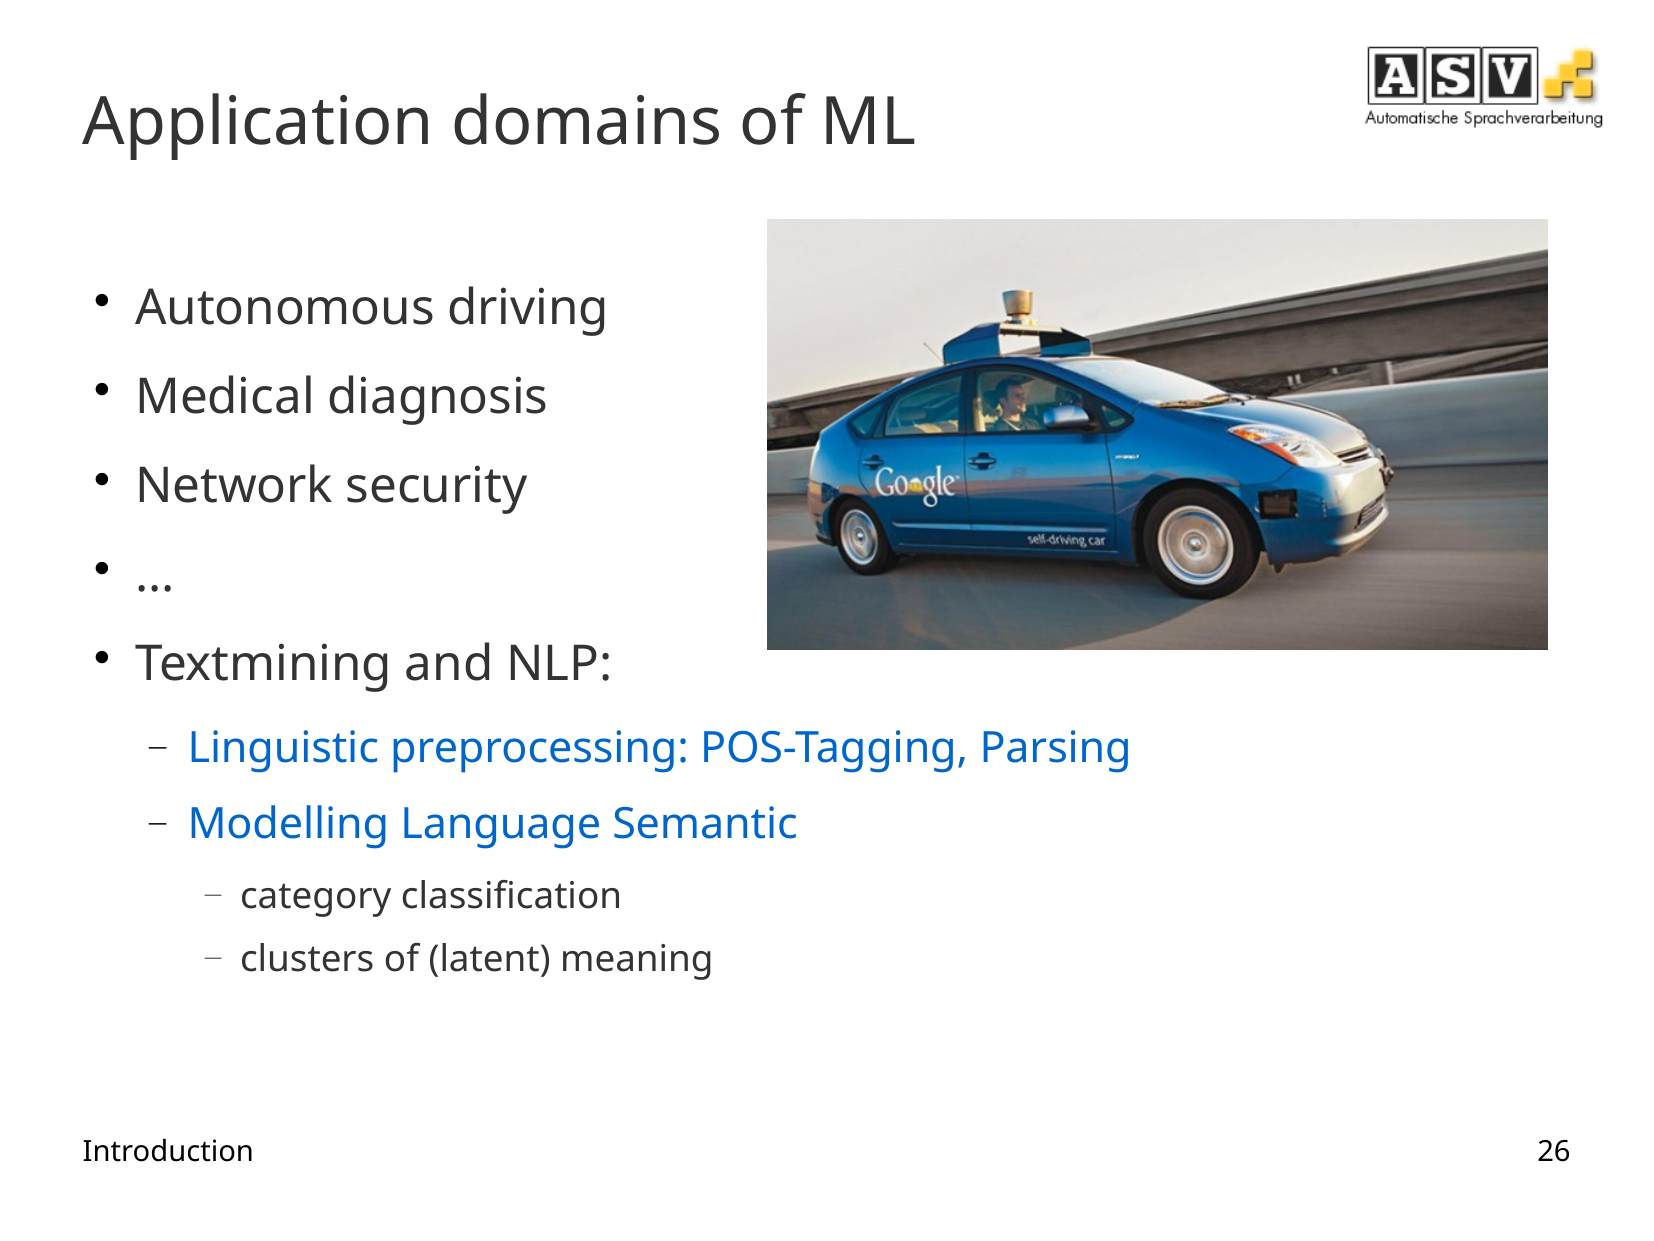

# Application domains of ML
Autonomous driving
Medical diagnosis
Network security
...
Textmining and NLP:
Linguistic preprocessing: POS-Tagging, Parsing
Modelling Language Semantic
category classification
clusters of (latent) meaning
Introduction
26